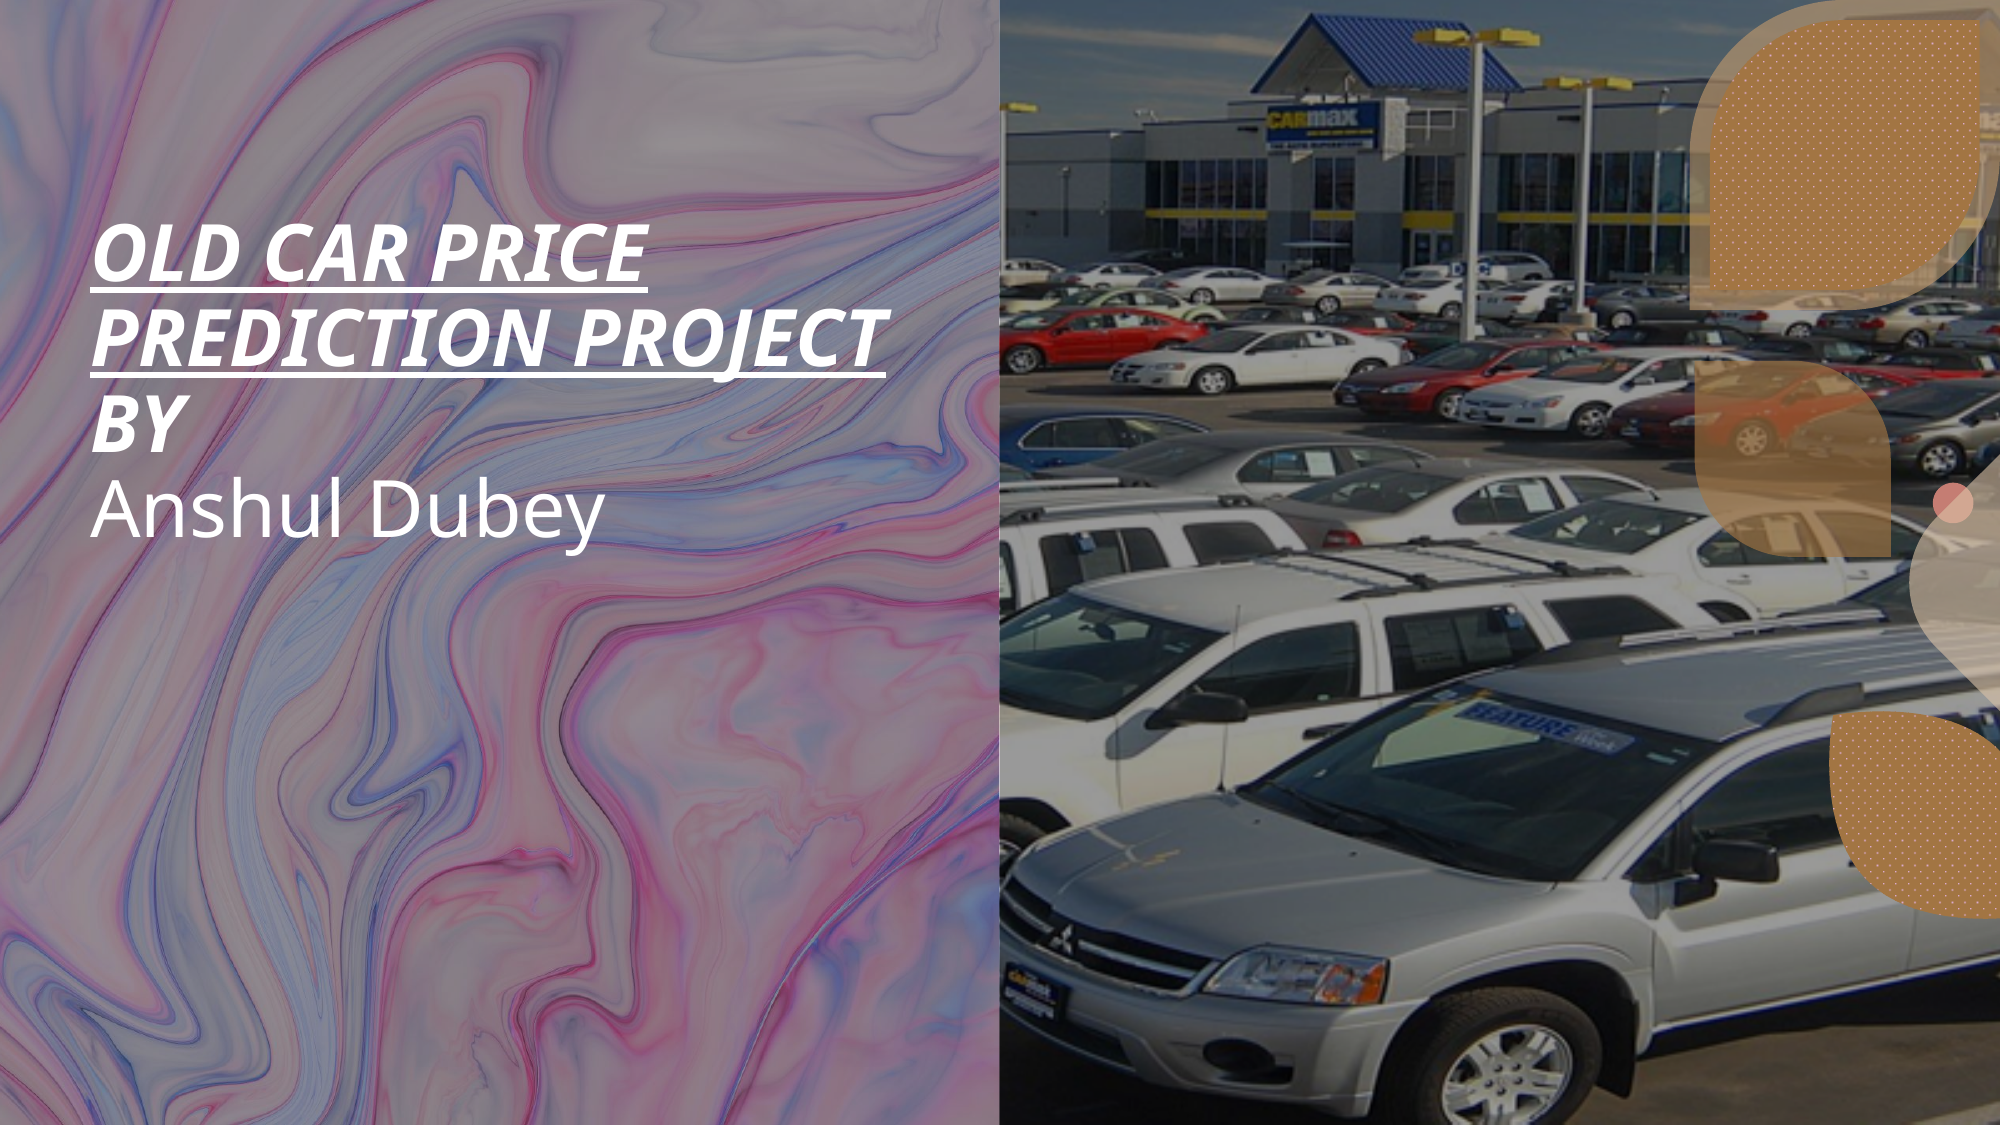

# Old car price Prediction Project
By
Anshul Dubey